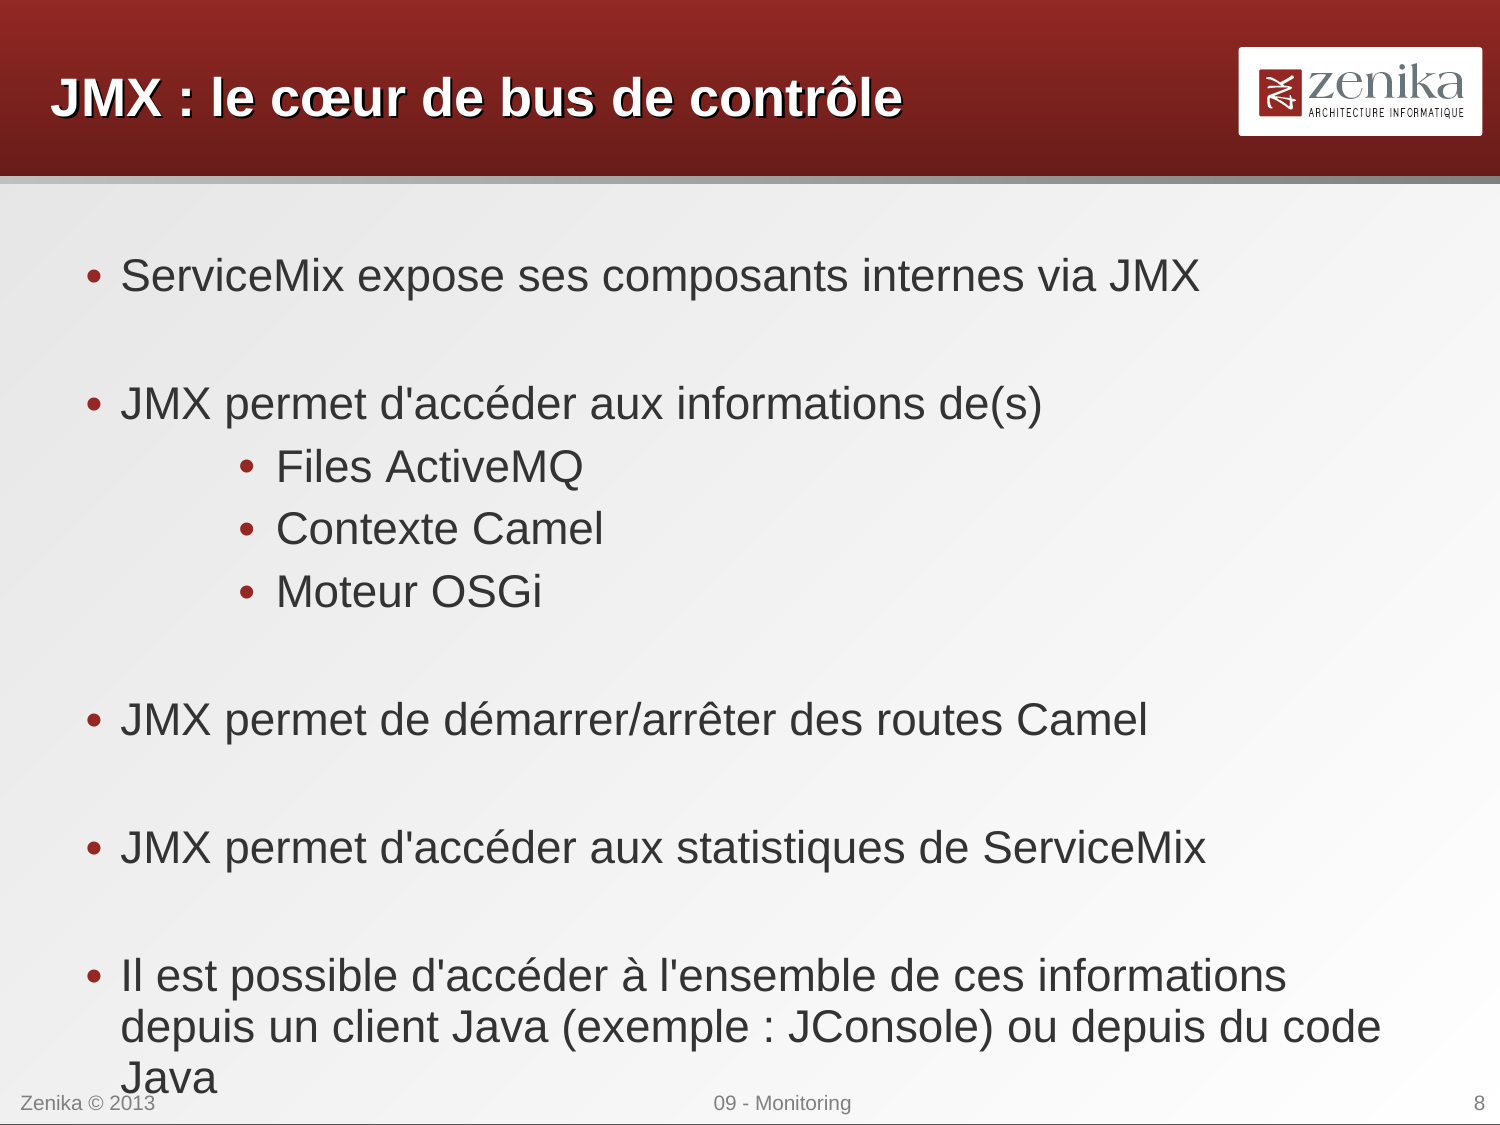

# JMX : le cœur de bus de contrôle
ServiceMix expose ses composants internes via JMX
JMX permet d'accéder aux informations de(s)
Files ActiveMQ
Contexte Camel
Moteur OSGi
JMX permet de démarrer/arrêter des routes Camel
JMX permet d'accéder aux statistiques de ServiceMix
Il est possible d'accéder à l'ensemble de ces informations depuis un client Java (exemple : JConsole) ou depuis du code Java